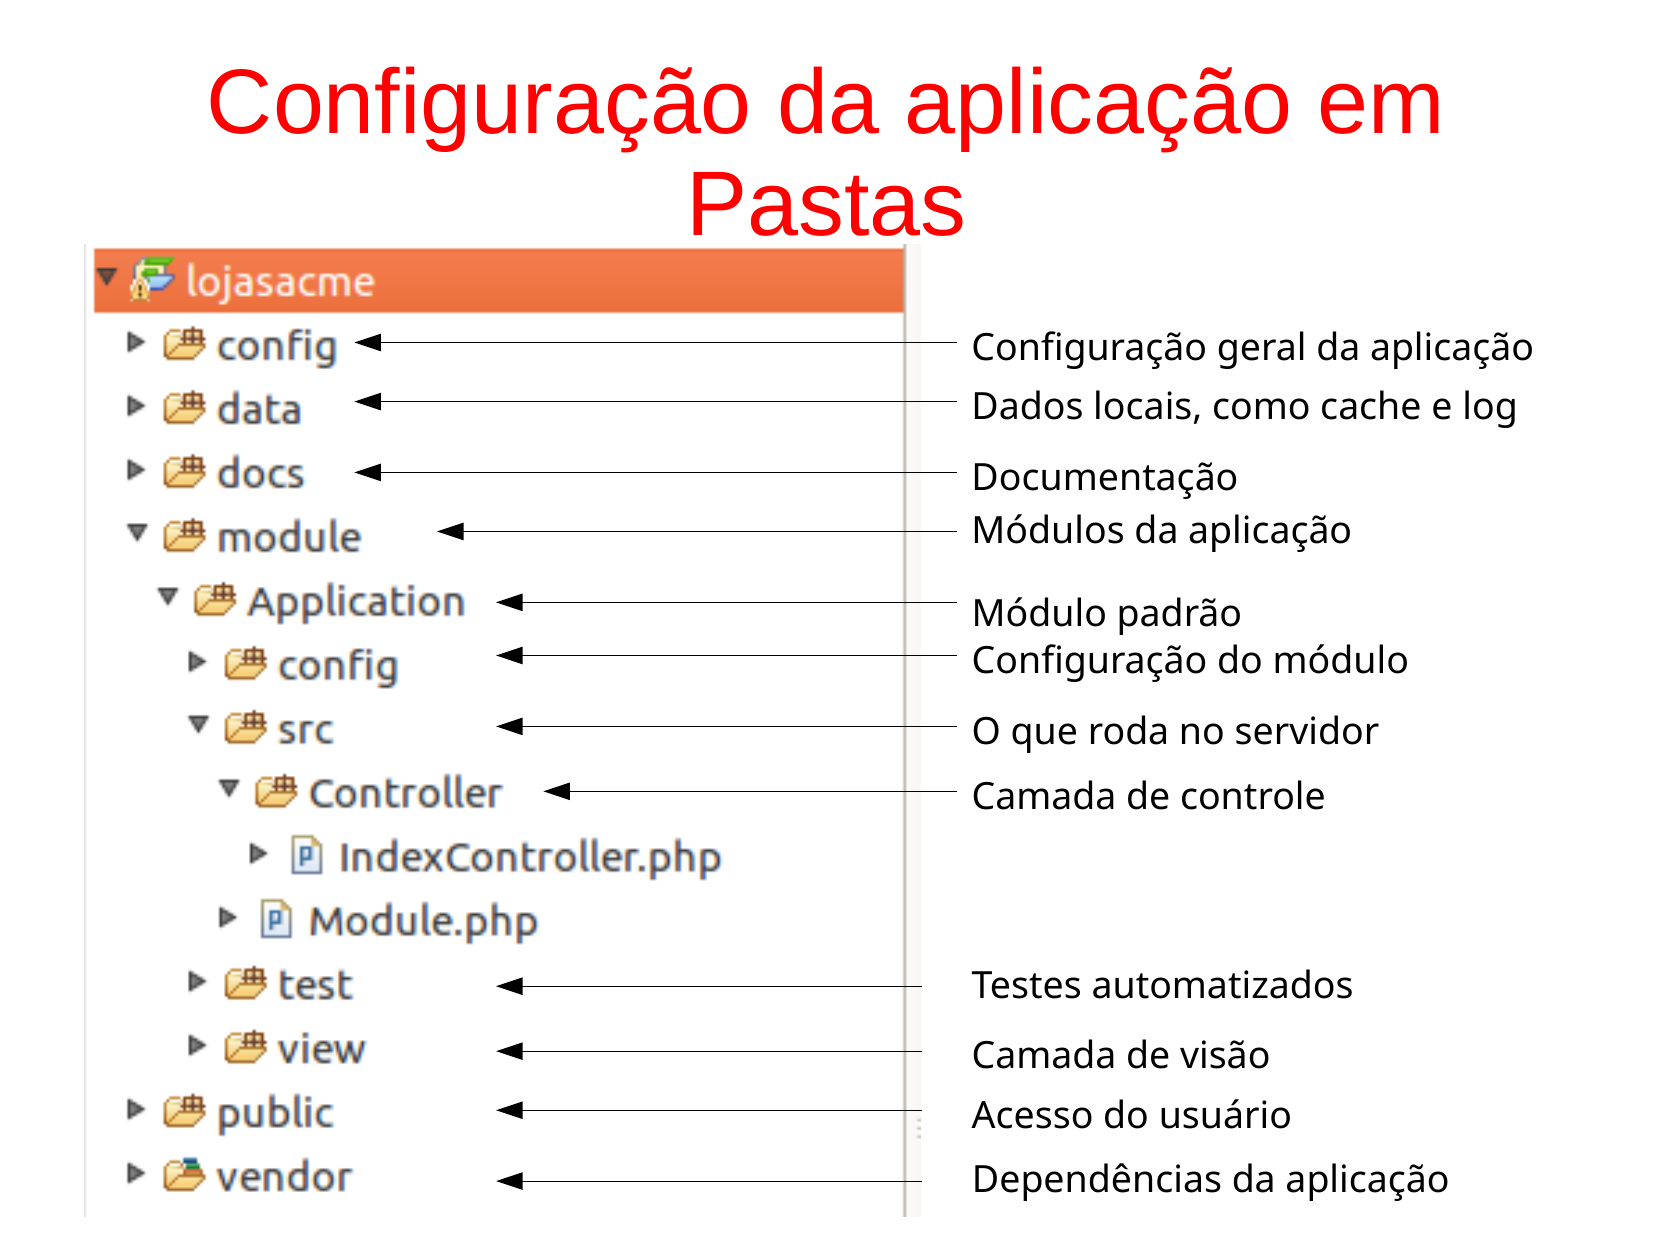

# Configuração da aplicação em Pastas
Configuração geral da aplicação
Dados locais, como cache e log
Documentação
Módulos da aplicação
Módulo padrão
Configuração do módulo
O que roda no servidor
Camada de controle
Testes automatizados
Camada de visão
Acesso do usuário
Dependências da aplicação